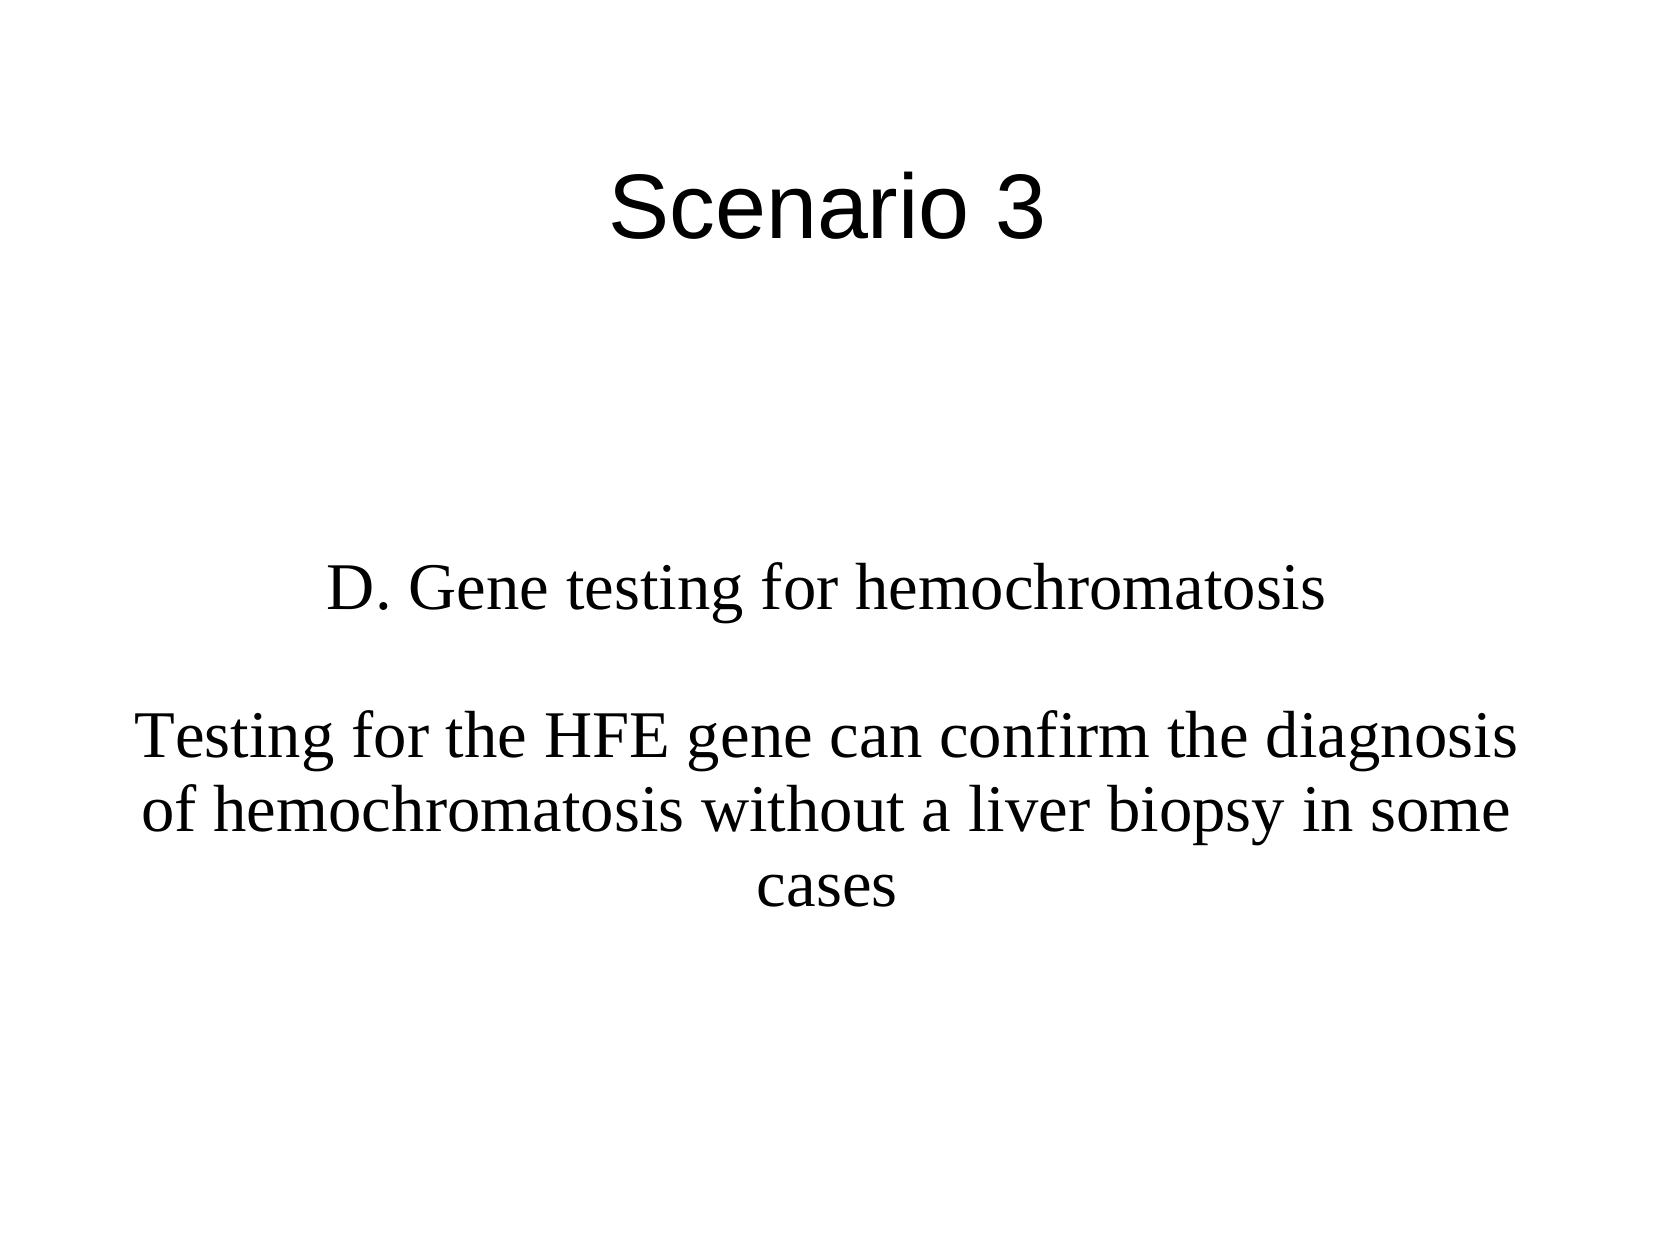

# Scenario 3
D. Gene testing for hemochromatosis
Testing for the HFE gene can confirm the diagnosis of hemochromatosis without a liver biopsy in some cases